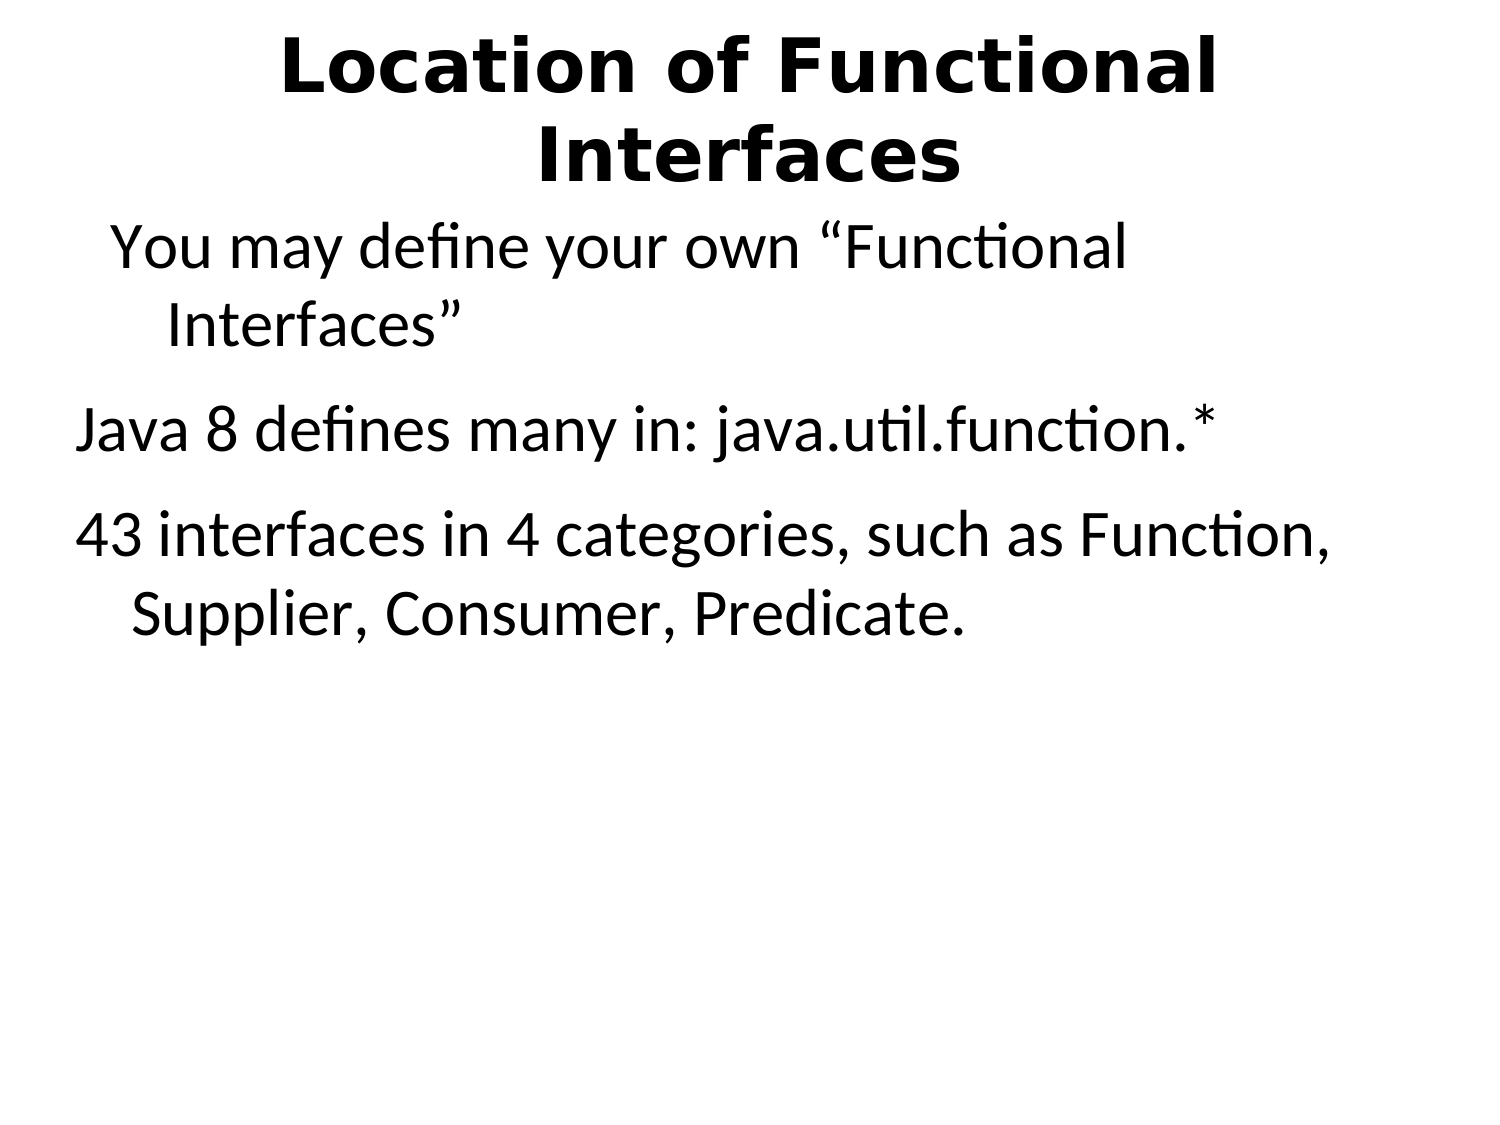

# Location of Functional Interfaces
You may define your own “Functional Interfaces”
Java 8 defines many in: java.util.function.*
43 interfaces in 4 categories, such as Function, Supplier, Consumer, Predicate.